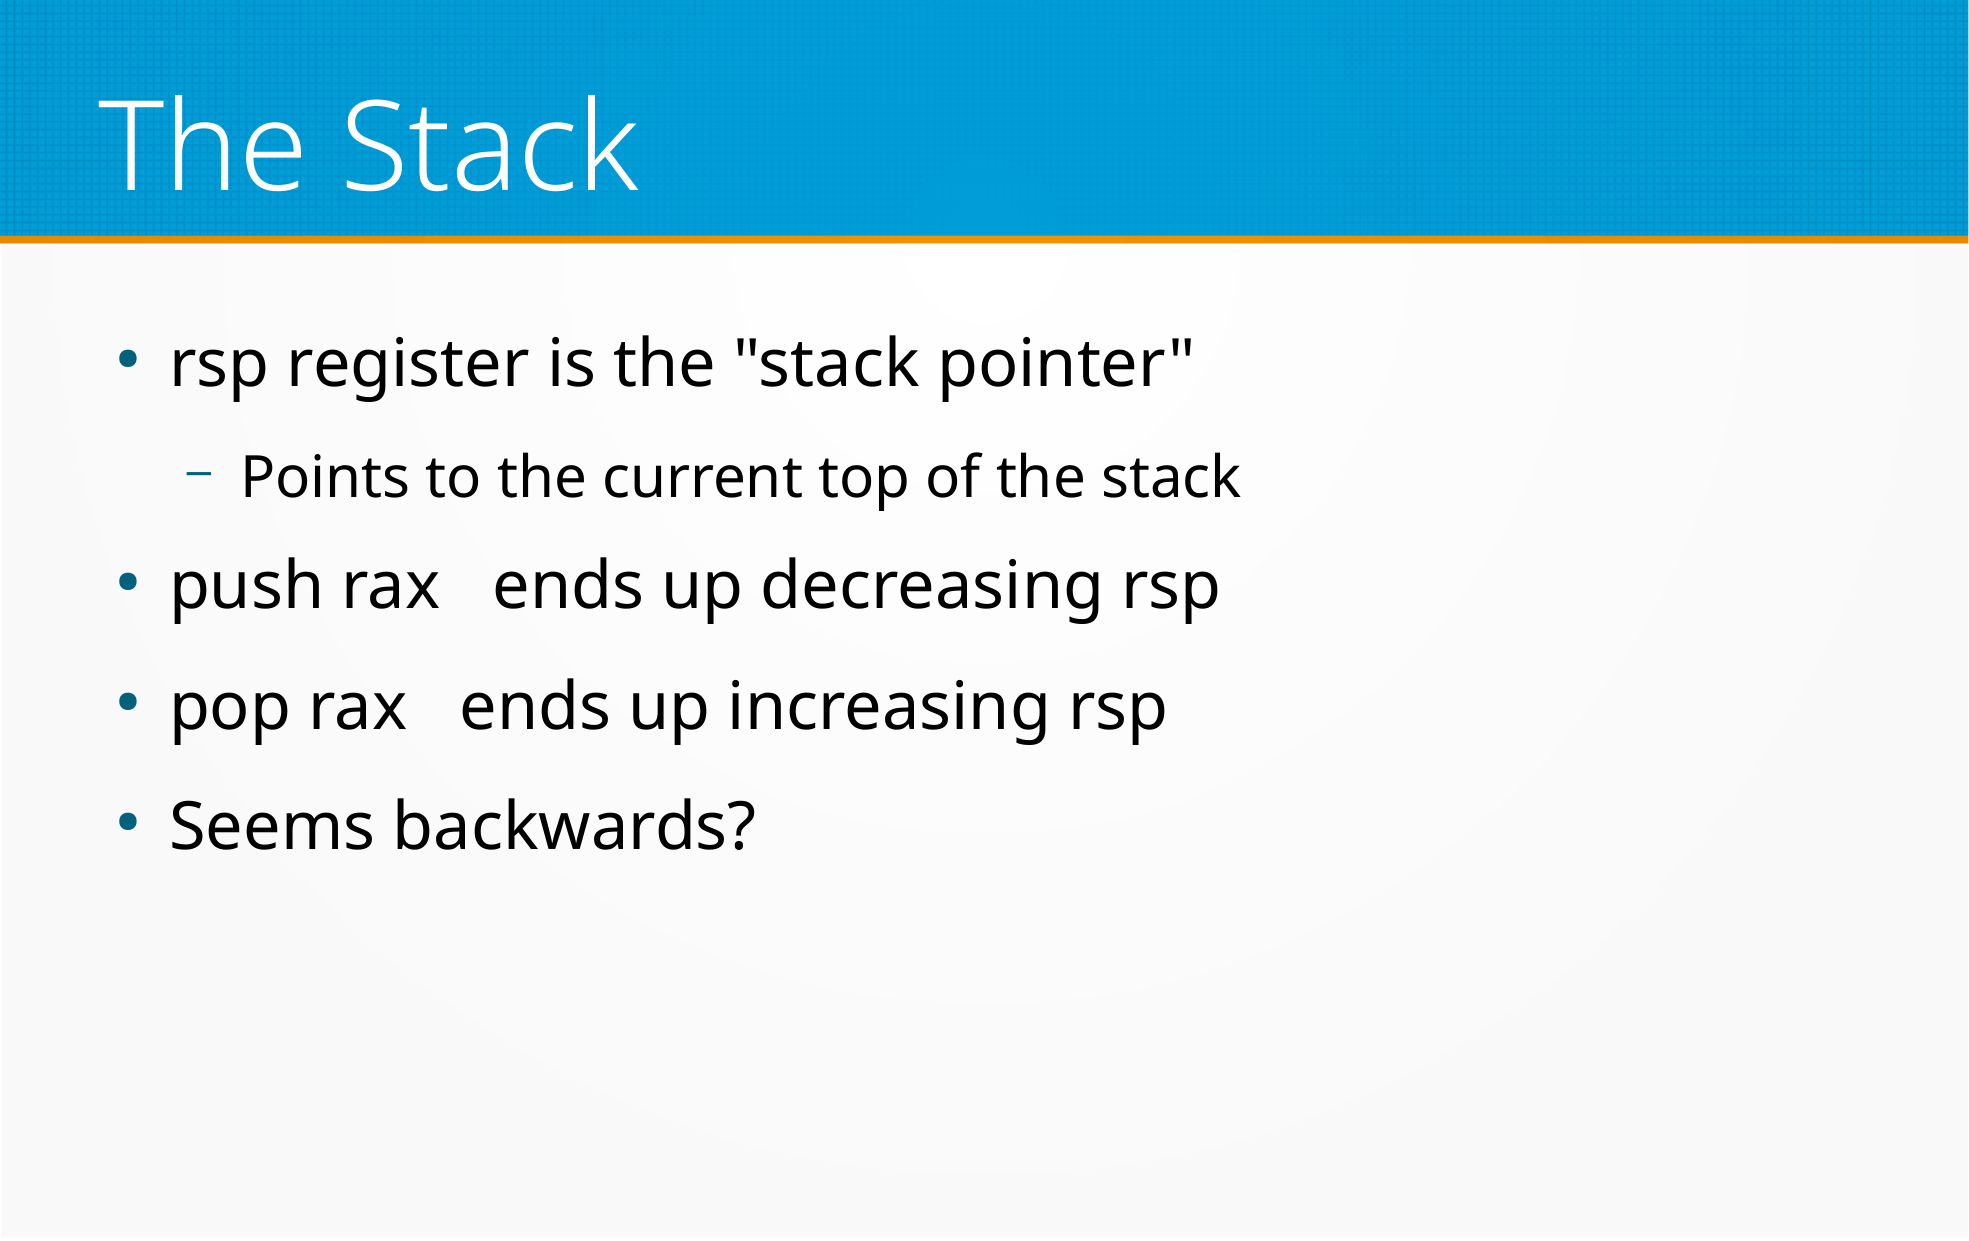

# The Stack
rsp register is the "stack pointer"
Points to the current top of the stack
push rax ends up decreasing rsp
pop rax ends up increasing rsp
Seems backwards?